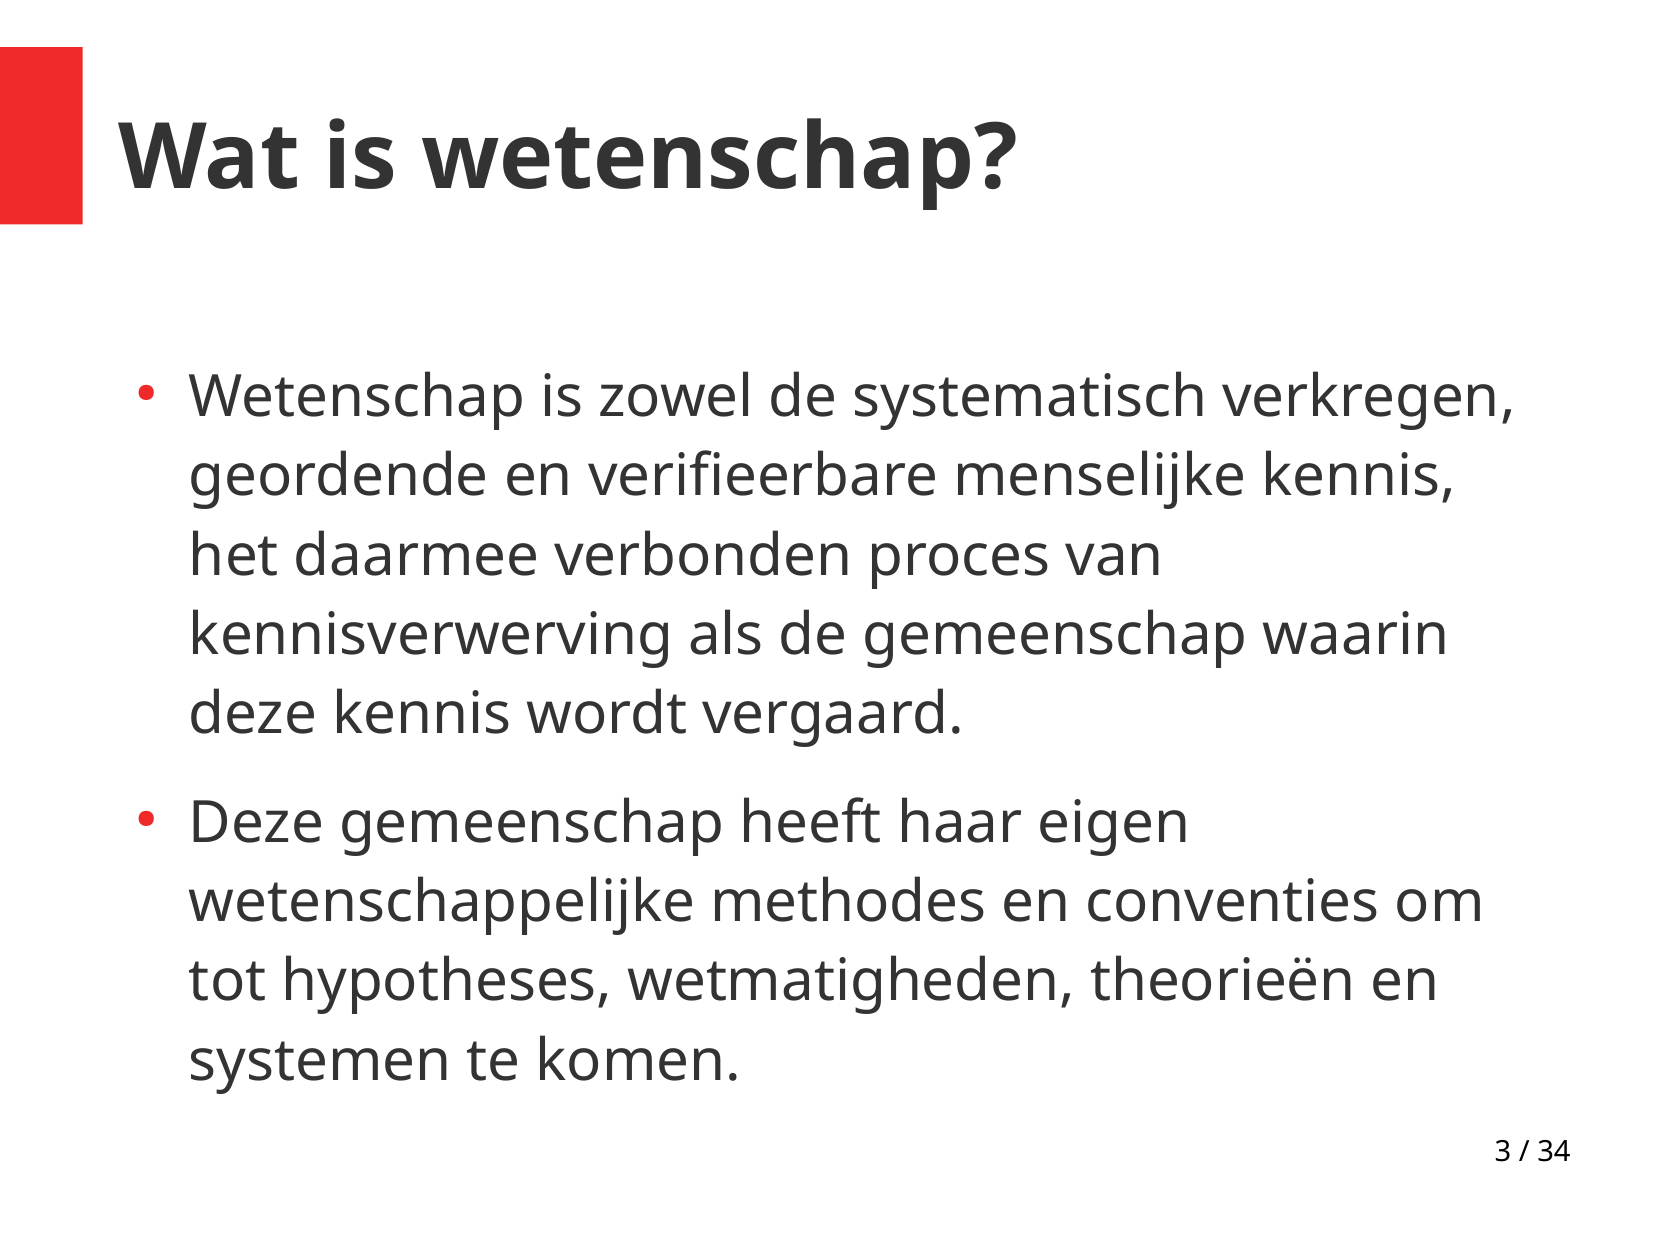

# Wat is wetenschap?
Wetenschap is zowel de systematisch verkregen, geordende en verifieerbare menselijke kennis, het daarmee verbonden proces van kennisverwerving als de gemeenschap waarin deze kennis wordt vergaard.
Deze gemeenschap heeft haar eigen wetenschappelijke methodes en conventies om tot hypotheses, wetmatigheden, theorieën en systemen te komen.
3